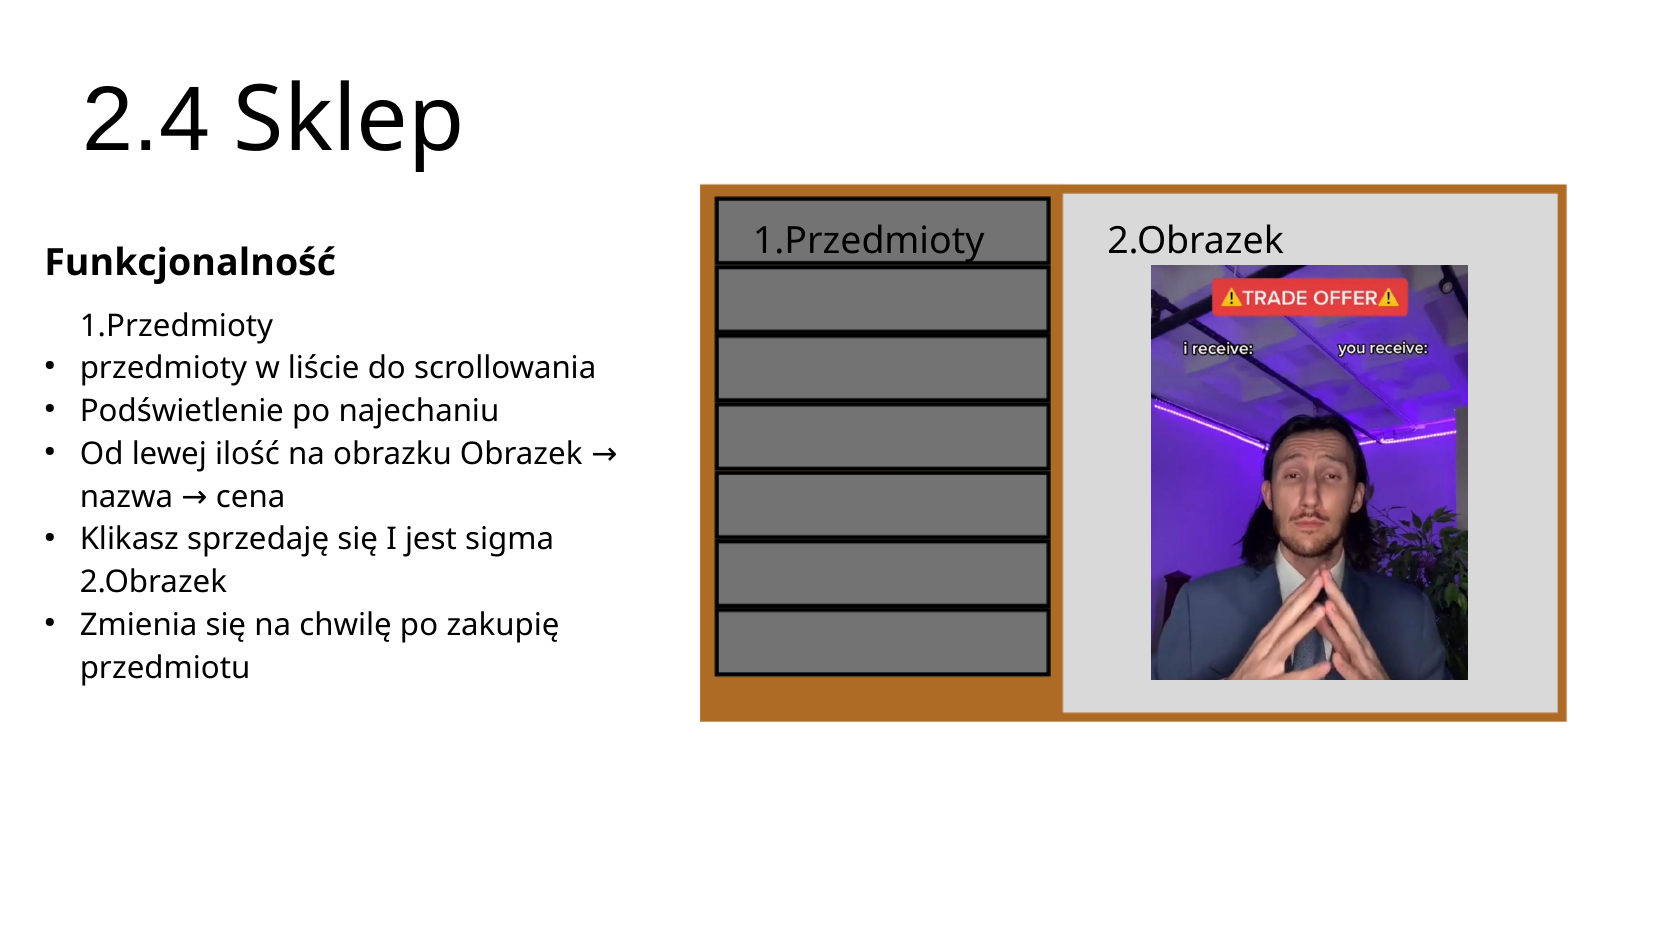

# 2.4 Sklep
1.Przedmioty
2.Obrazek
Funkcjonalność
1.Przedmioty
przedmioty w liście do scrollowania
Podświetlenie po najechaniu
Od lewej ilość na obrazku Obrazek → nazwa → cena
Klikasz sprzedaję się I jest sigma
2.Obrazek
Zmienia się na chwilę po zakupię przedmiotu